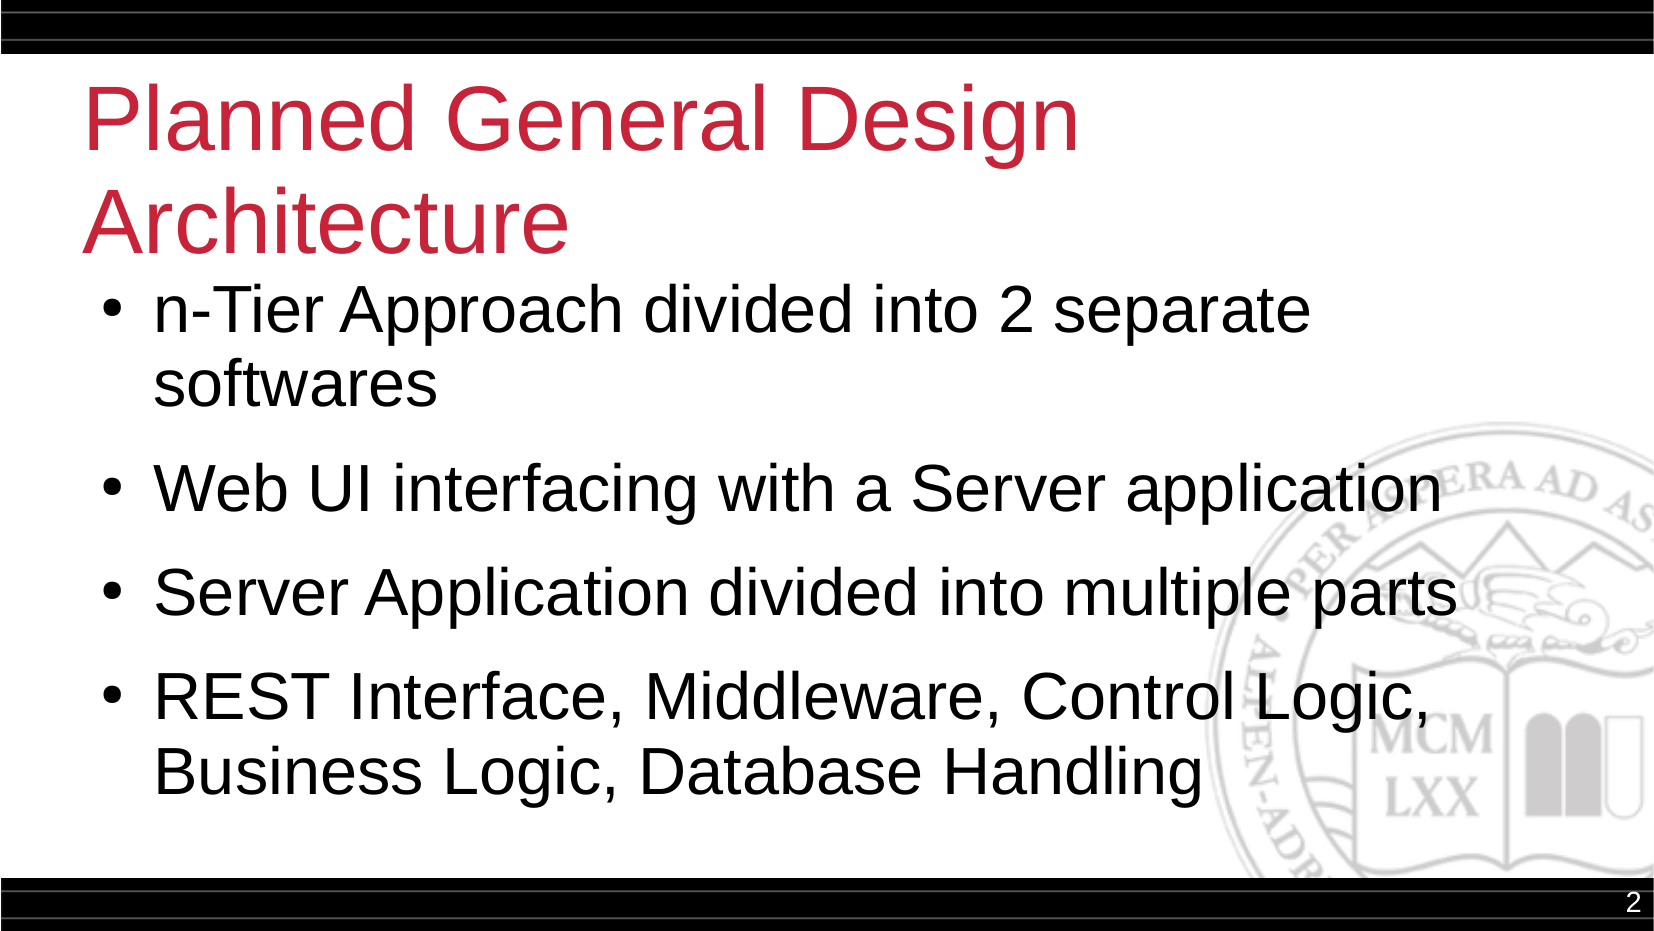

# Planned General Design Architecture
n-Tier Approach divided into 2 separate softwares
Web UI interfacing with a Server application
Server Application divided into multiple parts
REST Interface, Middleware, Control Logic, Business Logic, Database Handling